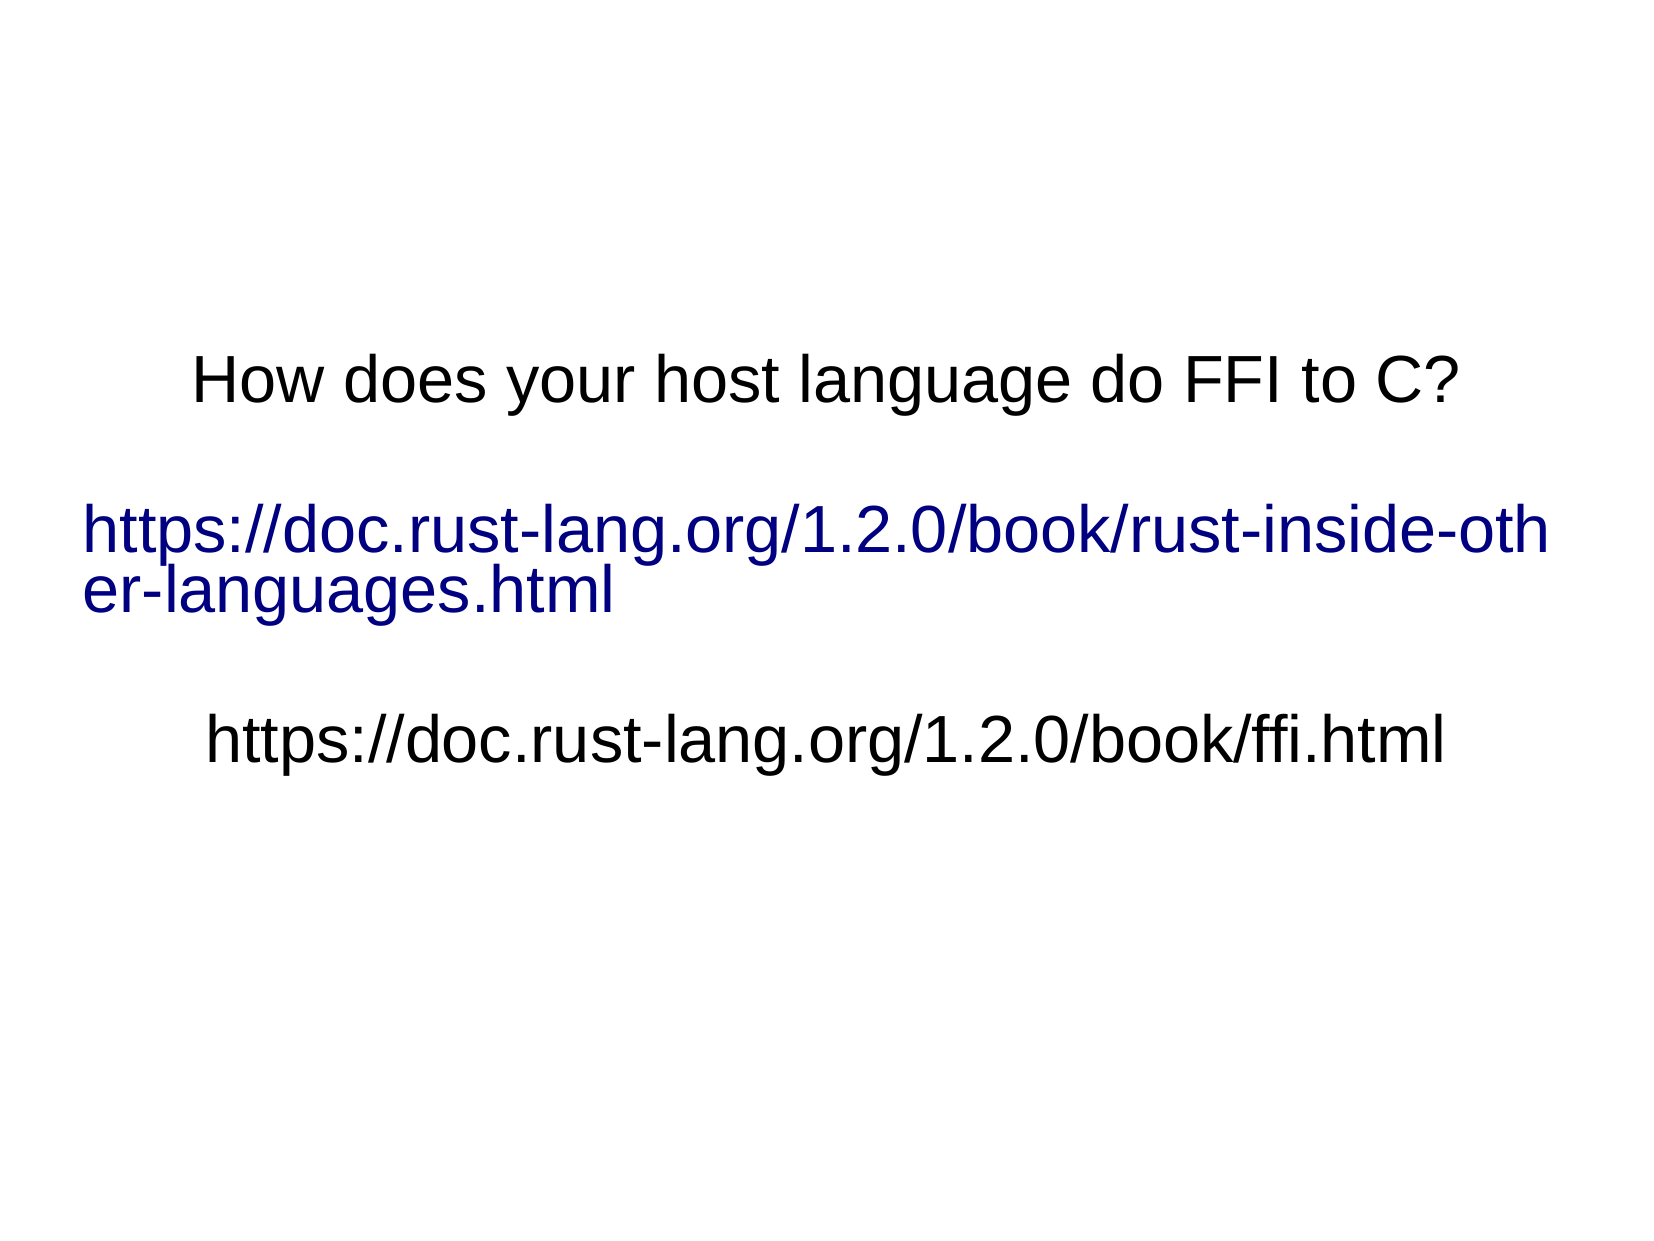

# How does your host language do FFI to C?
https://doc.rust-lang.org/1.2.0/book/rust-inside-other-languages.html
https://doc.rust-lang.org/1.2.0/book/ffi.html